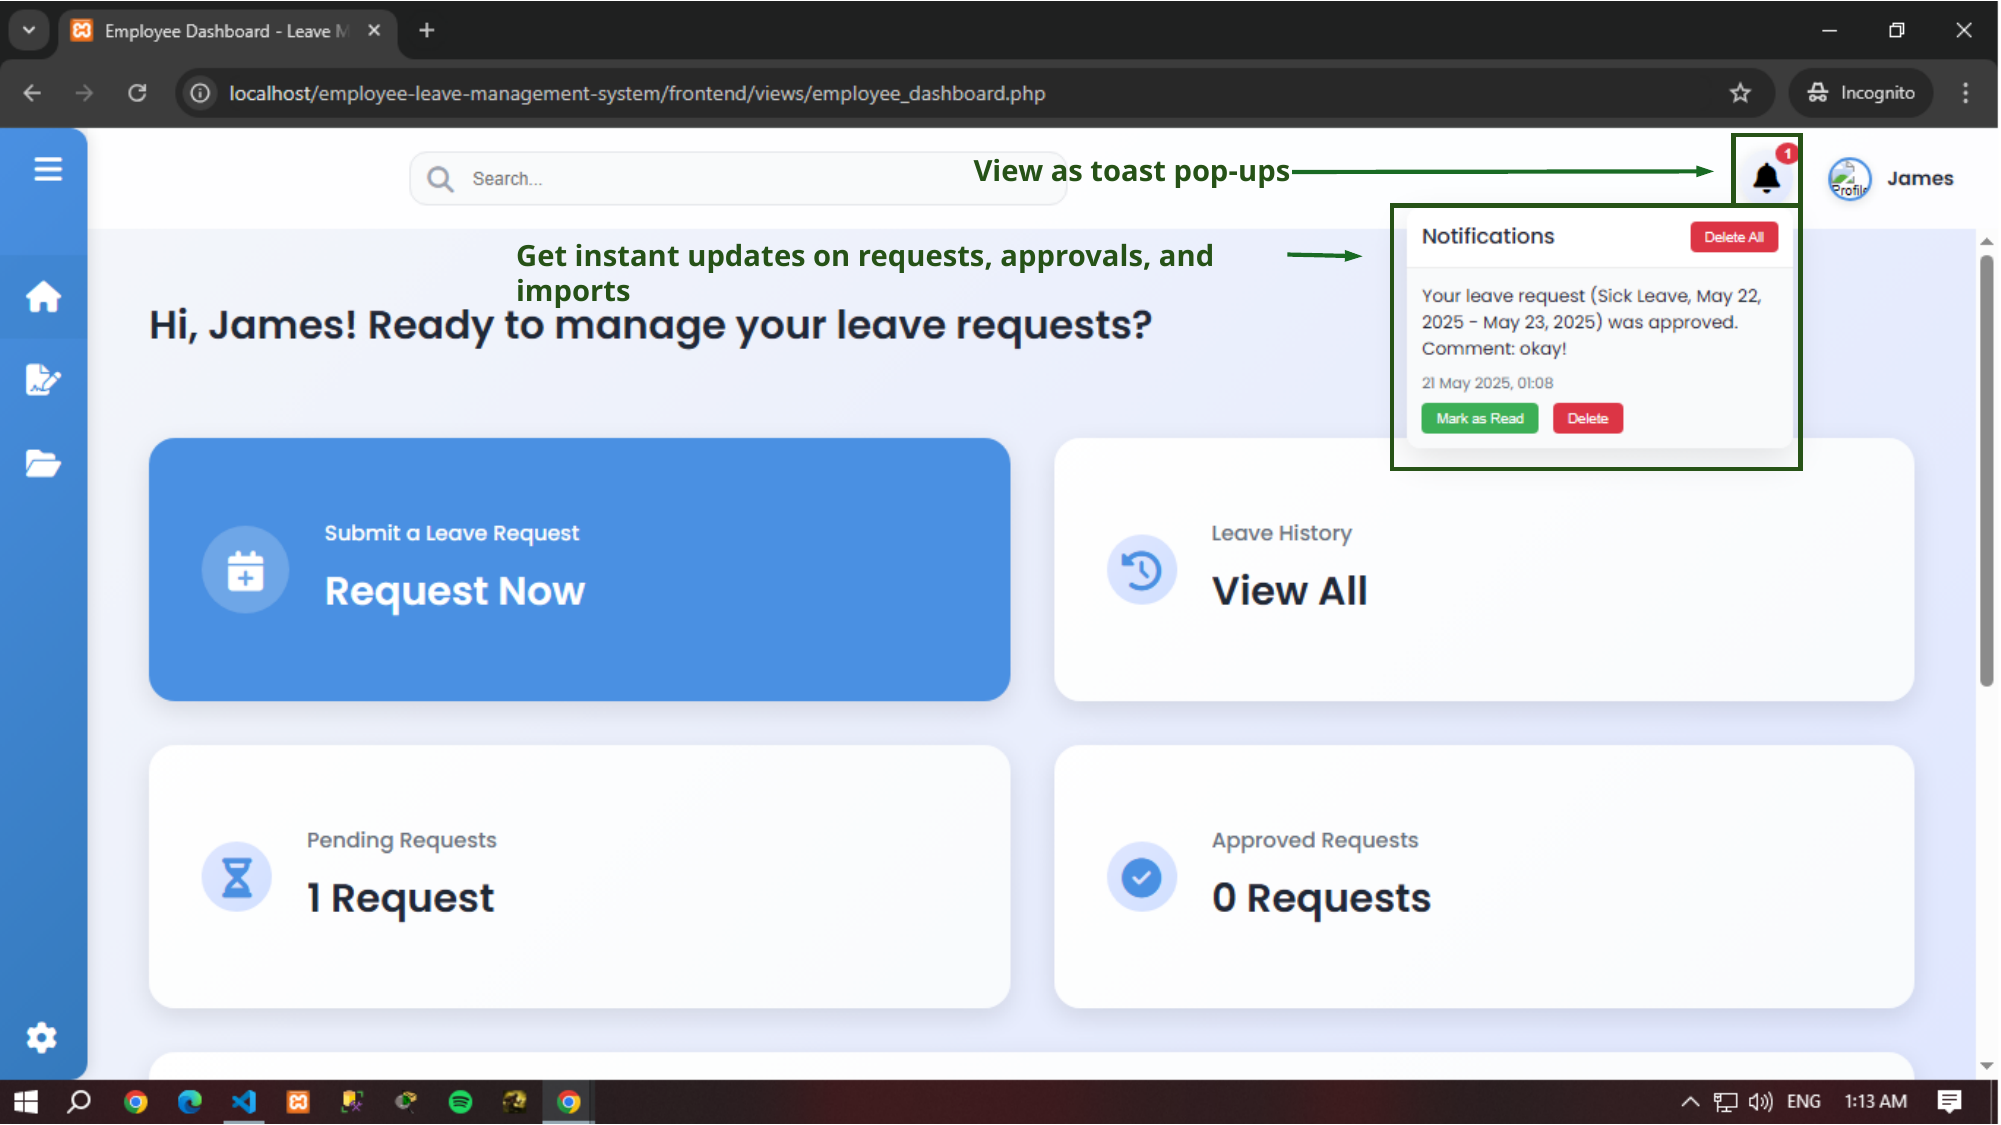

View as toast pop-ups
Get instant updates on requests, approvals, and imports